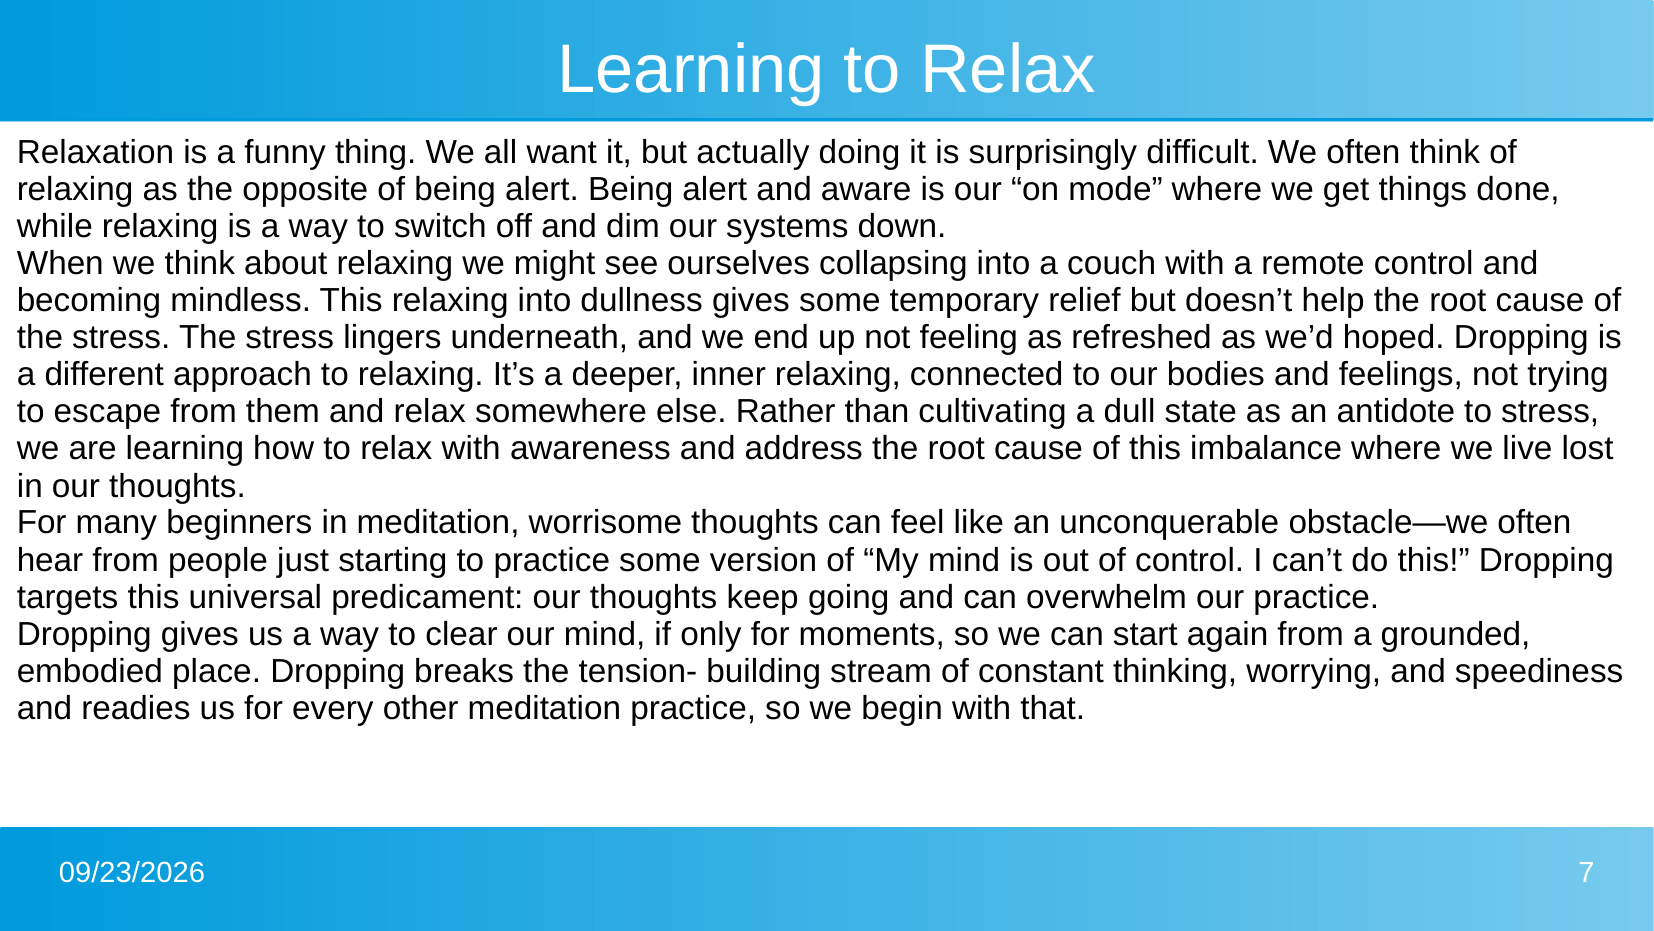

# Learning to Relax
Relaxation is a funny thing. We all want it, but actually doing it is surprisingly difficult. We often think of relaxing as the opposite of being alert. Being alert and aware is our “on mode” where we get things done, while relaxing is a way to switch off and dim our systems down.
When we think about relaxing we might see ourselves collapsing into a couch with a remote control and becoming mindless. This relaxing into dullness gives some temporary relief but doesn’t help the root cause of the stress. The stress lingers underneath, and we end up not feeling as refreshed as we’d hoped. Dropping is a different approach to relaxing. It’s a deeper, inner relaxing, connected to our bodies and feelings, not trying to escape from them and relax somewhere else. Rather than cultivating a dull state as an antidote to stress, we are learning how to relax with awareness and address the root cause of this imbalance where we live lost in our thoughts.
For many beginners in meditation, worrisome thoughts can feel like an unconquerable obstacle—we often hear from people just starting to practice some version of “My mind is out of control. I can’t do this!” Dropping targets this universal predicament: our thoughts keep going and can overwhelm our practice.
Dropping gives us a way to clear our mind, if only for moments, so we can start again from a grounded, embodied place. Dropping breaks the tension- building stream of constant thinking, worrying, and speediness and readies us for every other meditation practice, so we begin with that.
7